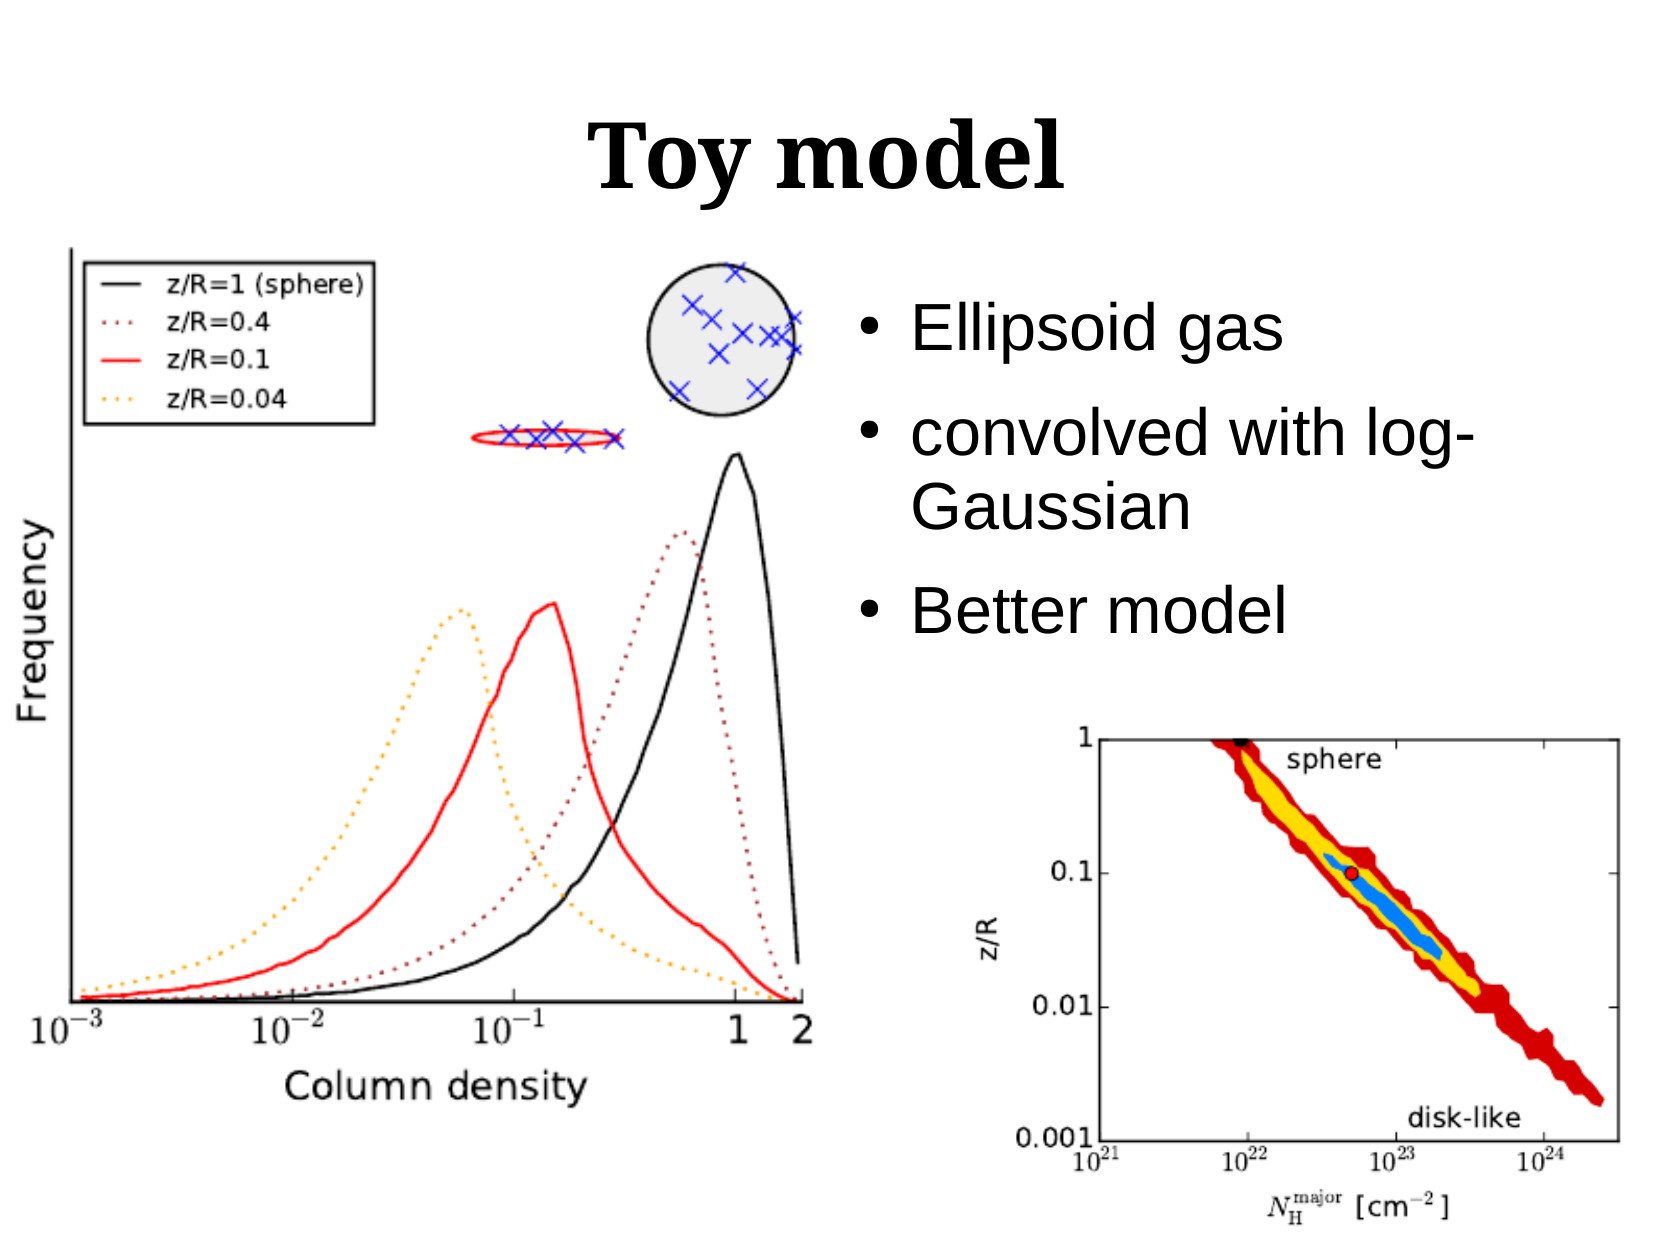

# Toy model
Ellipsoid gas
convolved with log-Gaussian
Better model